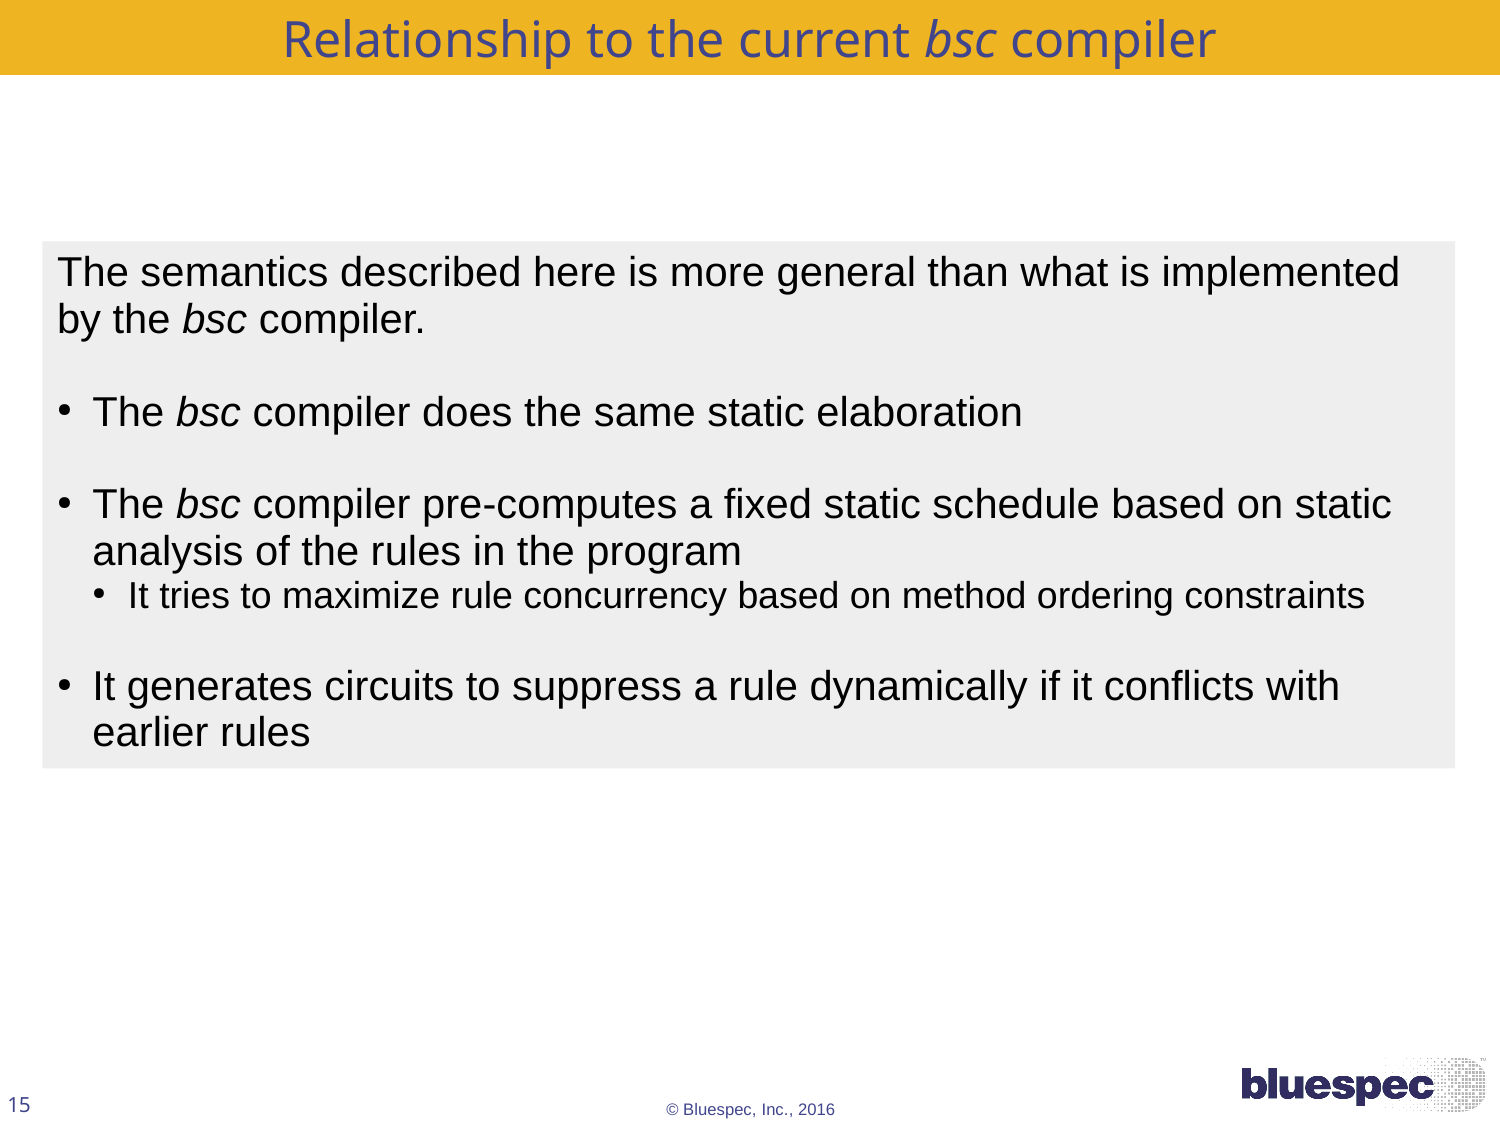

Relationship to the current bsc compiler
The semantics described here is more general than what is implemented by the bsc compiler.
The bsc compiler does the same static elaboration
The bsc compiler pre-computes a fixed static schedule based on static analysis of the rules in the program
It tries to maximize rule concurrency based on method ordering constraints
It generates circuits to suppress a rule dynamically if it conflicts with earlier rules